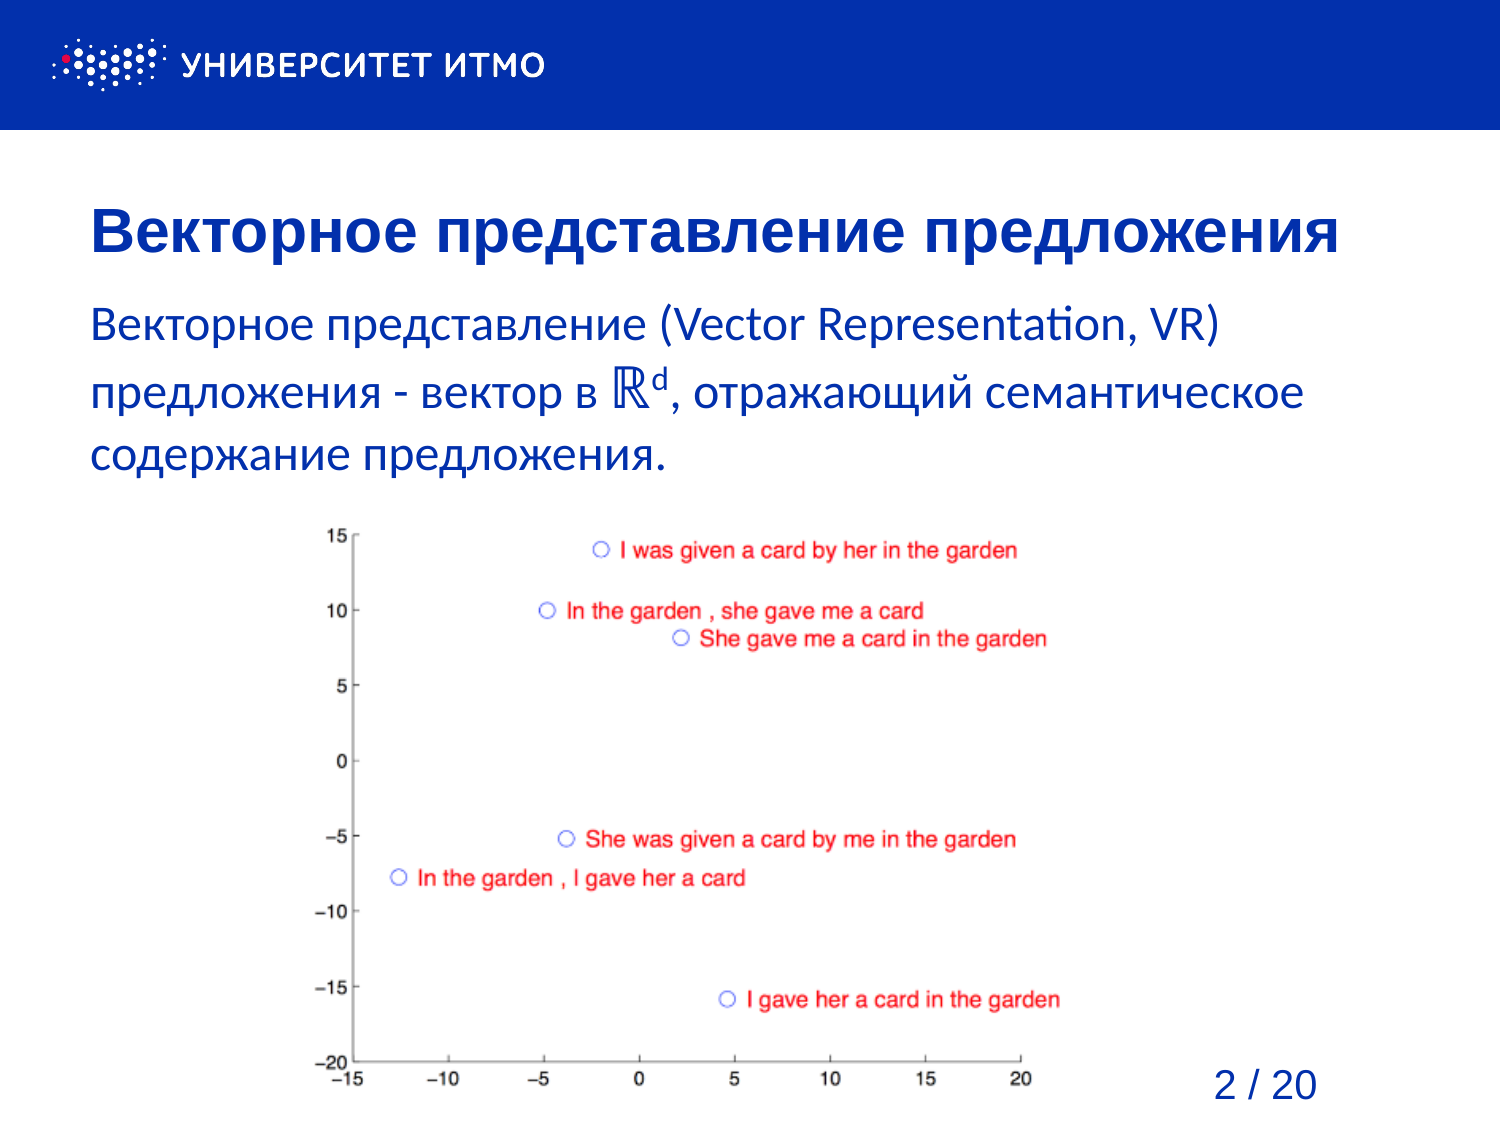

Векторное представление предложения
# Векторное представление (Vector Representation, VR) предложения - вектор в ℝd, отражающий семантическое содержание предложения.